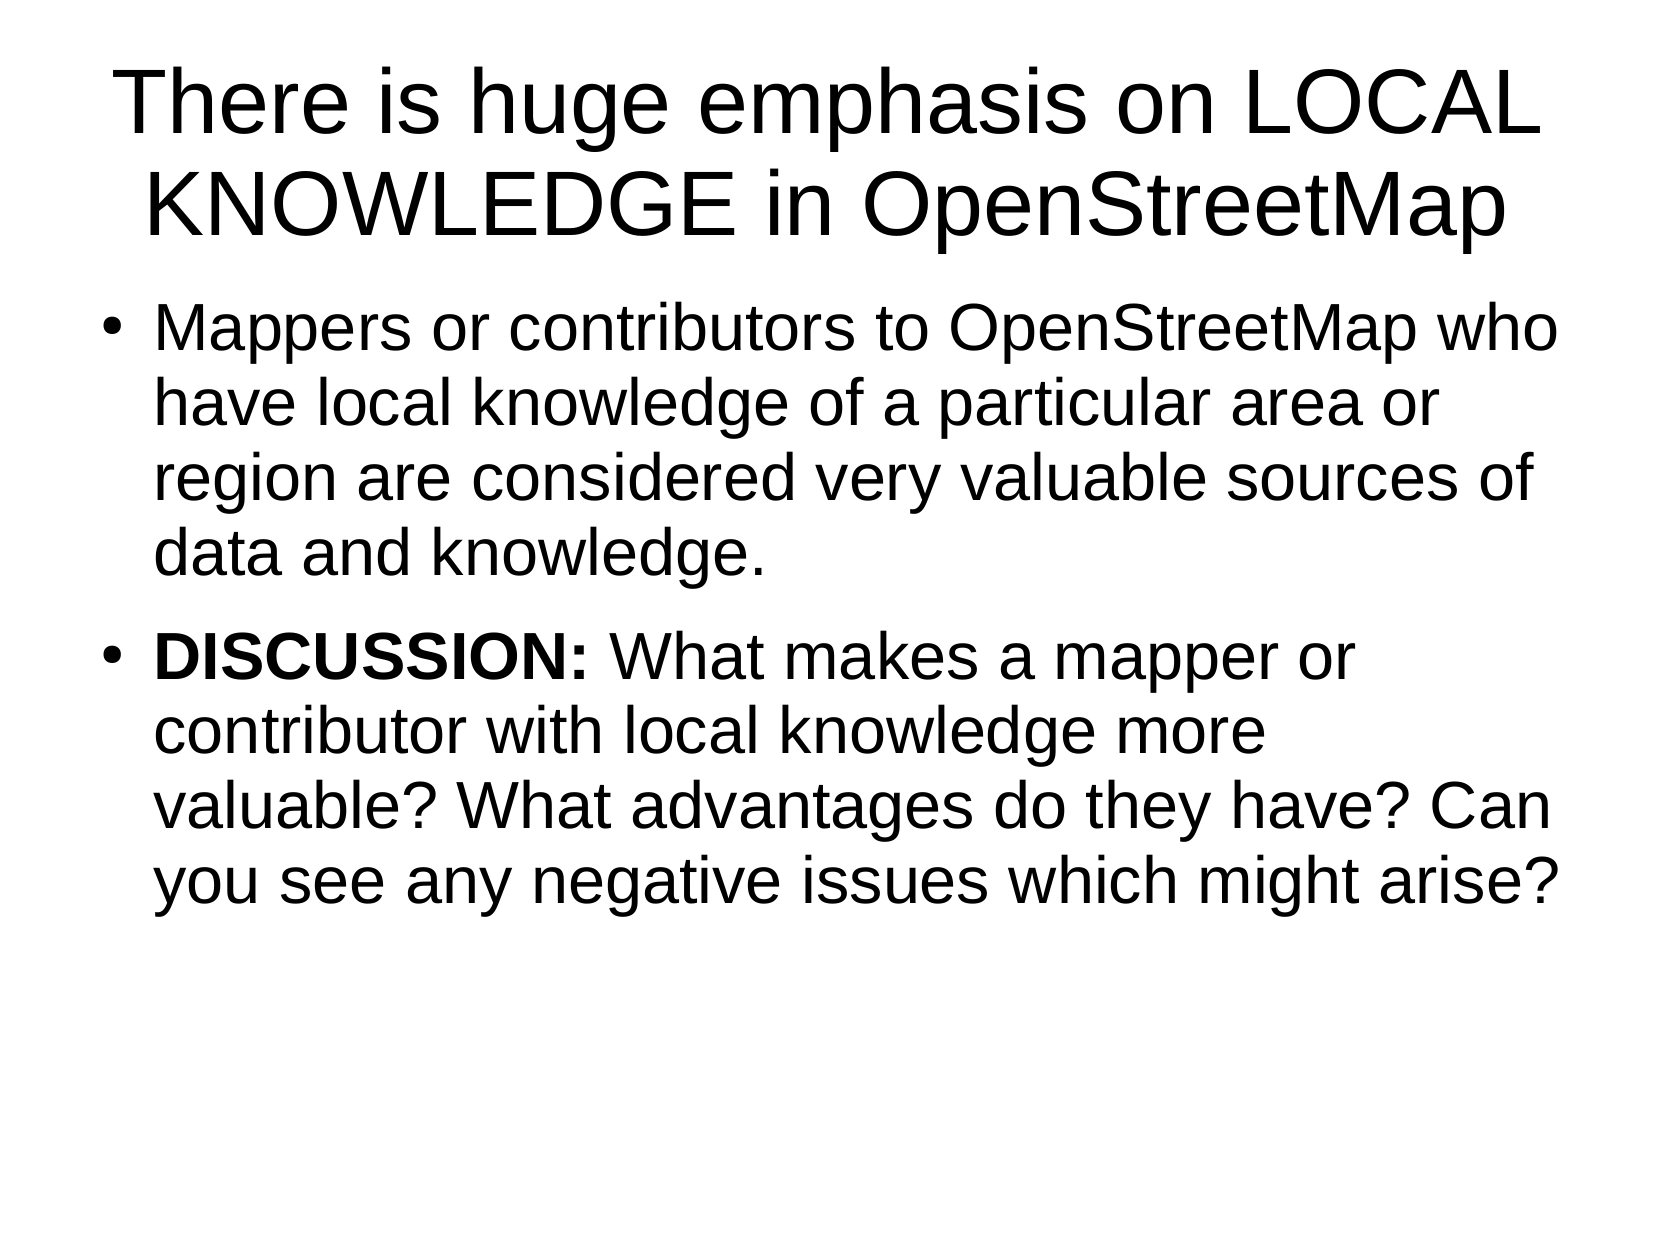

# There is huge emphasis on LOCAL KNOWLEDGE in OpenStreetMap
Mappers or contributors to OpenStreetMap who have local knowledge of a particular area or region are considered very valuable sources of data and knowledge.
DISCUSSION: What makes a mapper or contributor with local knowledge more valuable? What advantages do they have? Can you see any negative issues which might arise?